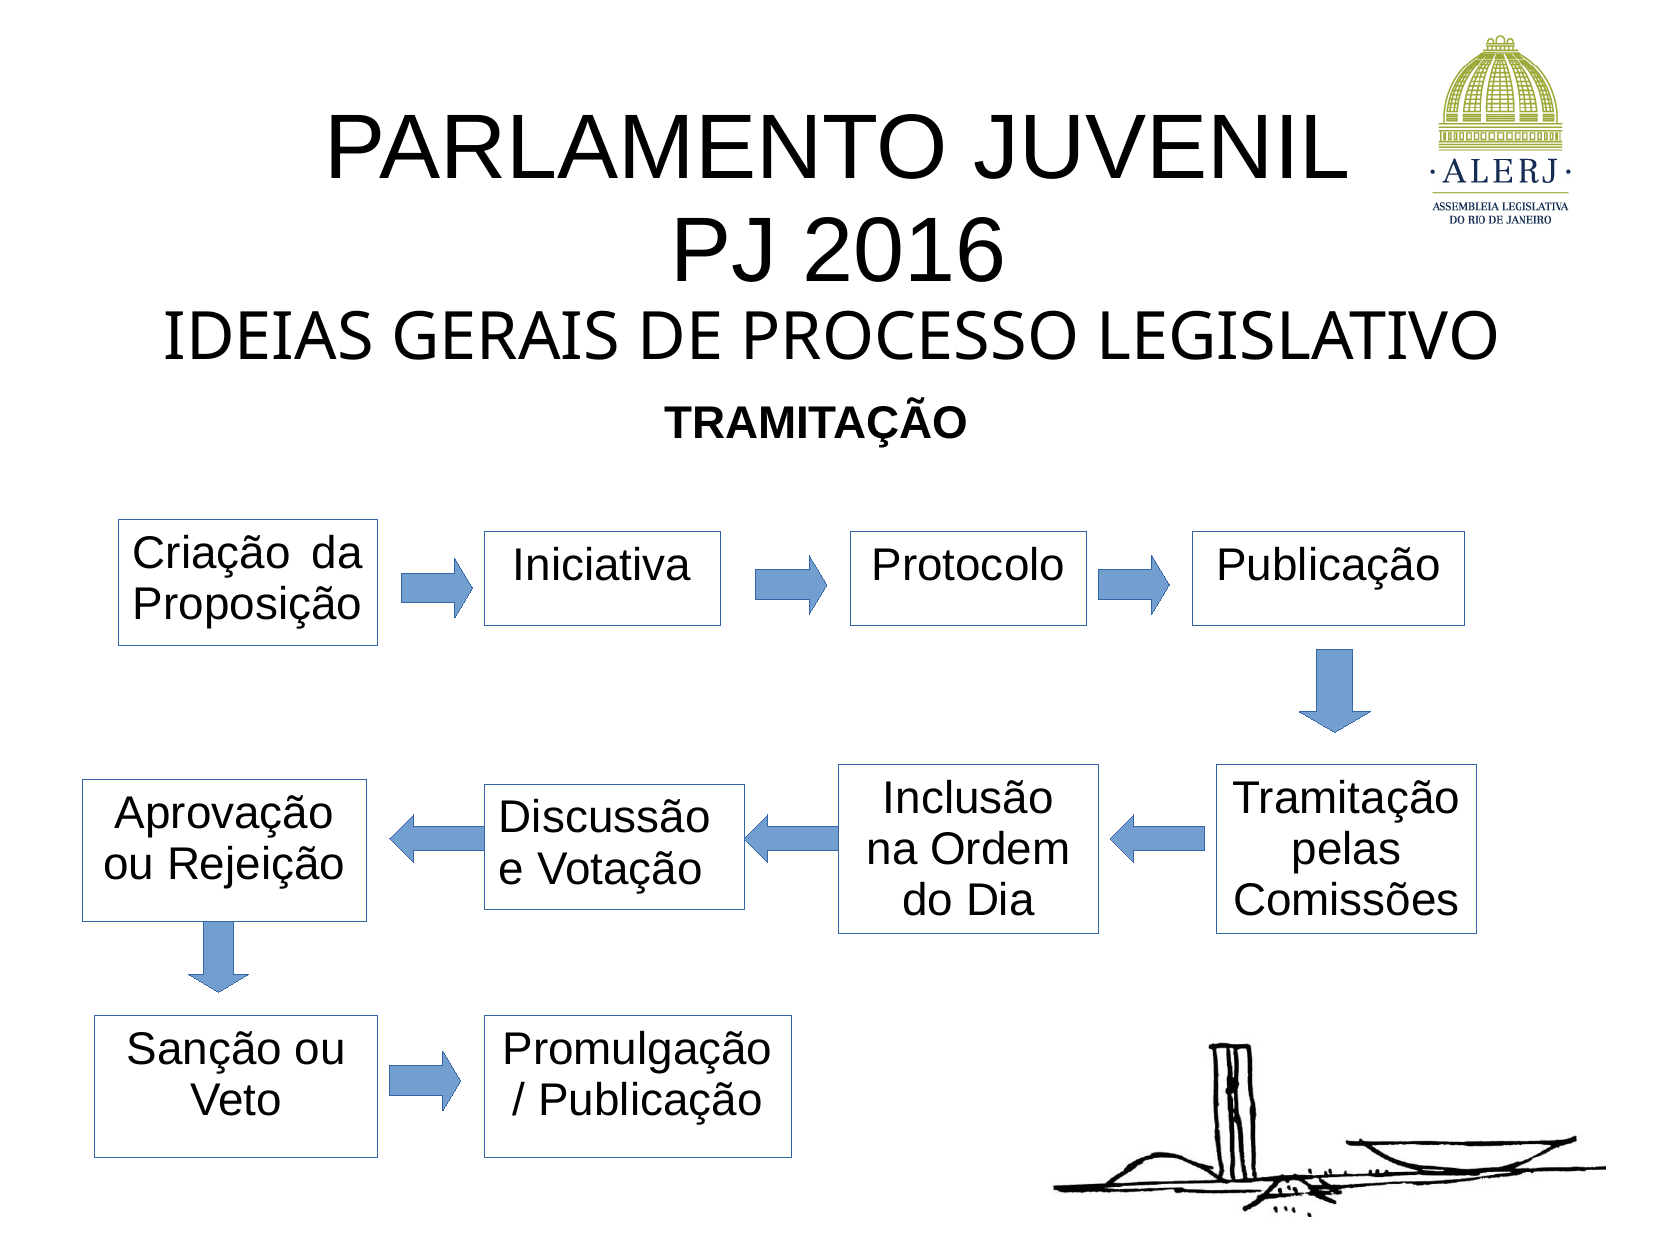

# PARLAMENTO JUVENIL PJ 2016
IDEIAS GERAIS DE PROCESSO LEGISLATIVO
TRAMITAÇÃO
Criação da Proposição
Iniciativa
Protocolo
Publicação
Inclusão na Ordem do Dia
Tramitação pelas Comissões
Aprovação ou Rejeição
Discussão e Votação
Sanção ou Veto
Promulgação/ Publicação